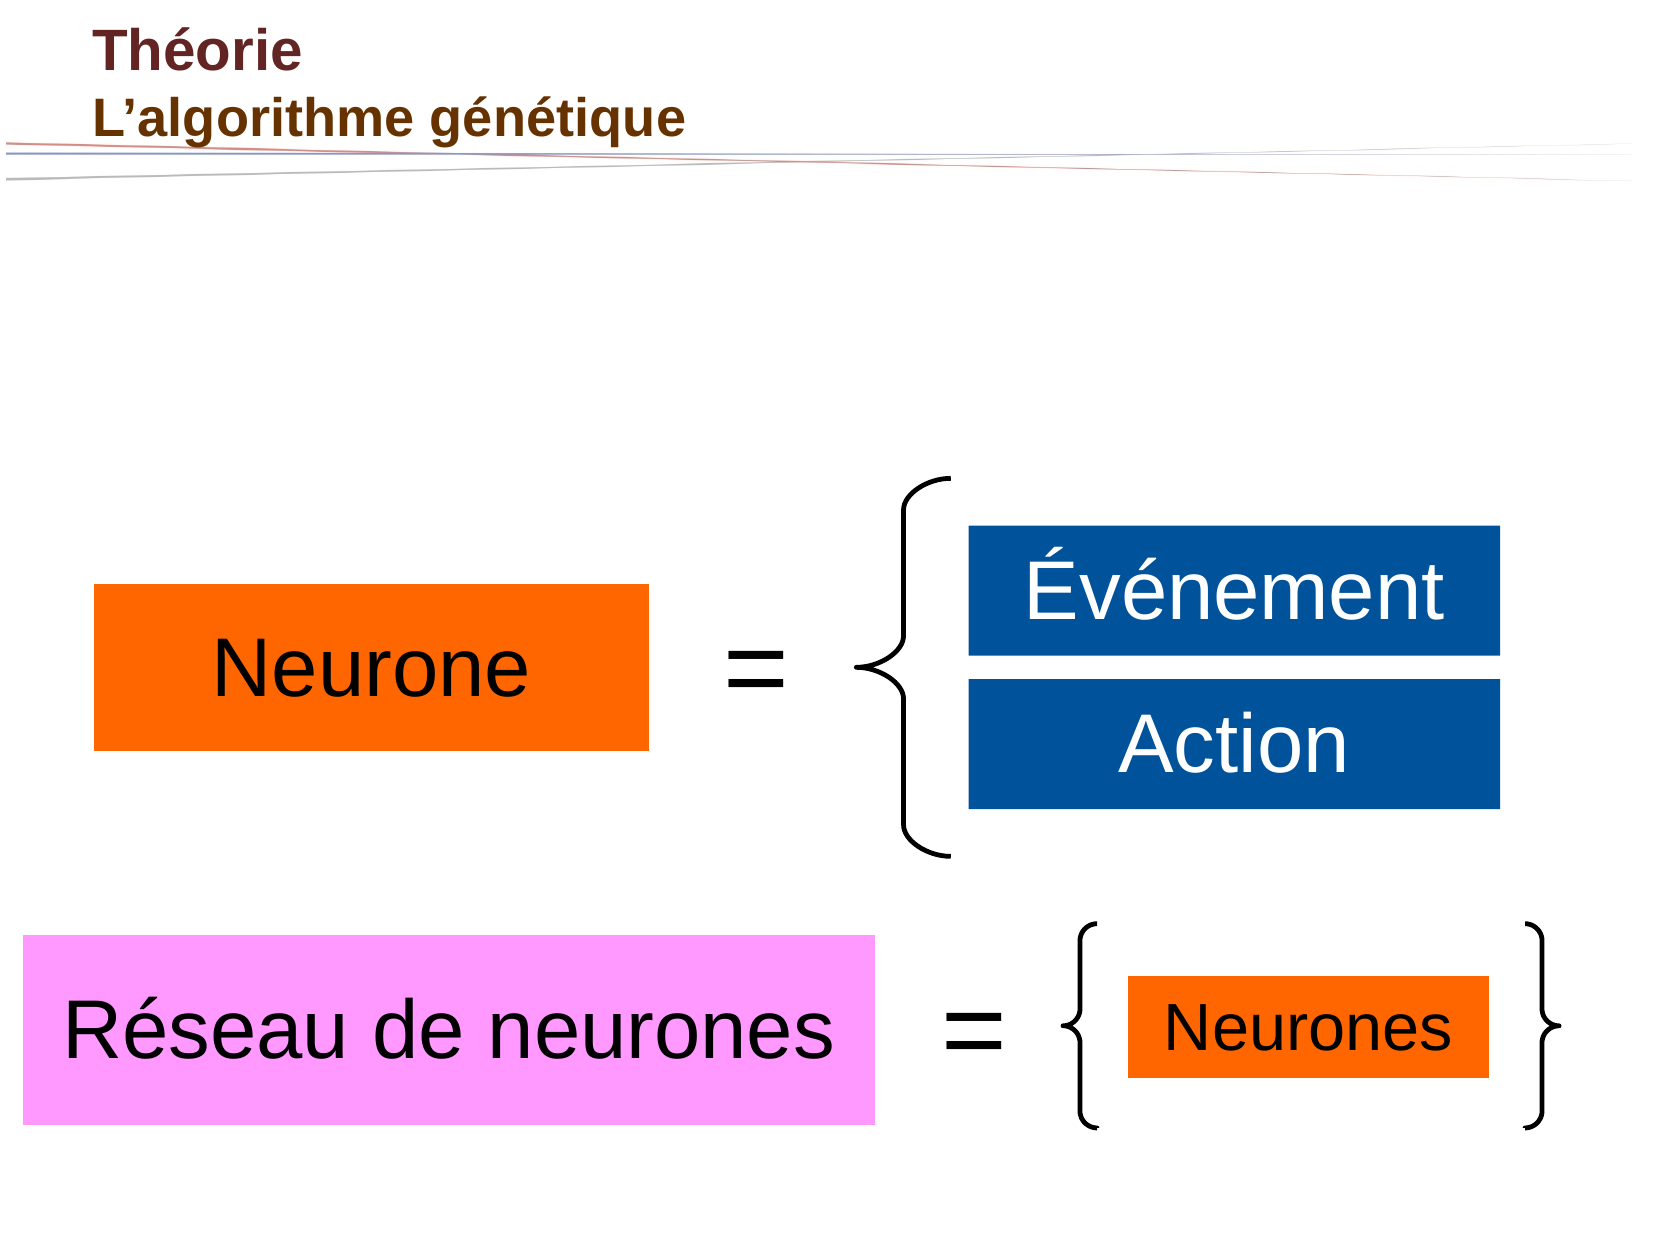

# Théorie L’algorithme génétique
Événement
Neurone
=
Action
Réseau de neurones
=
Neurones